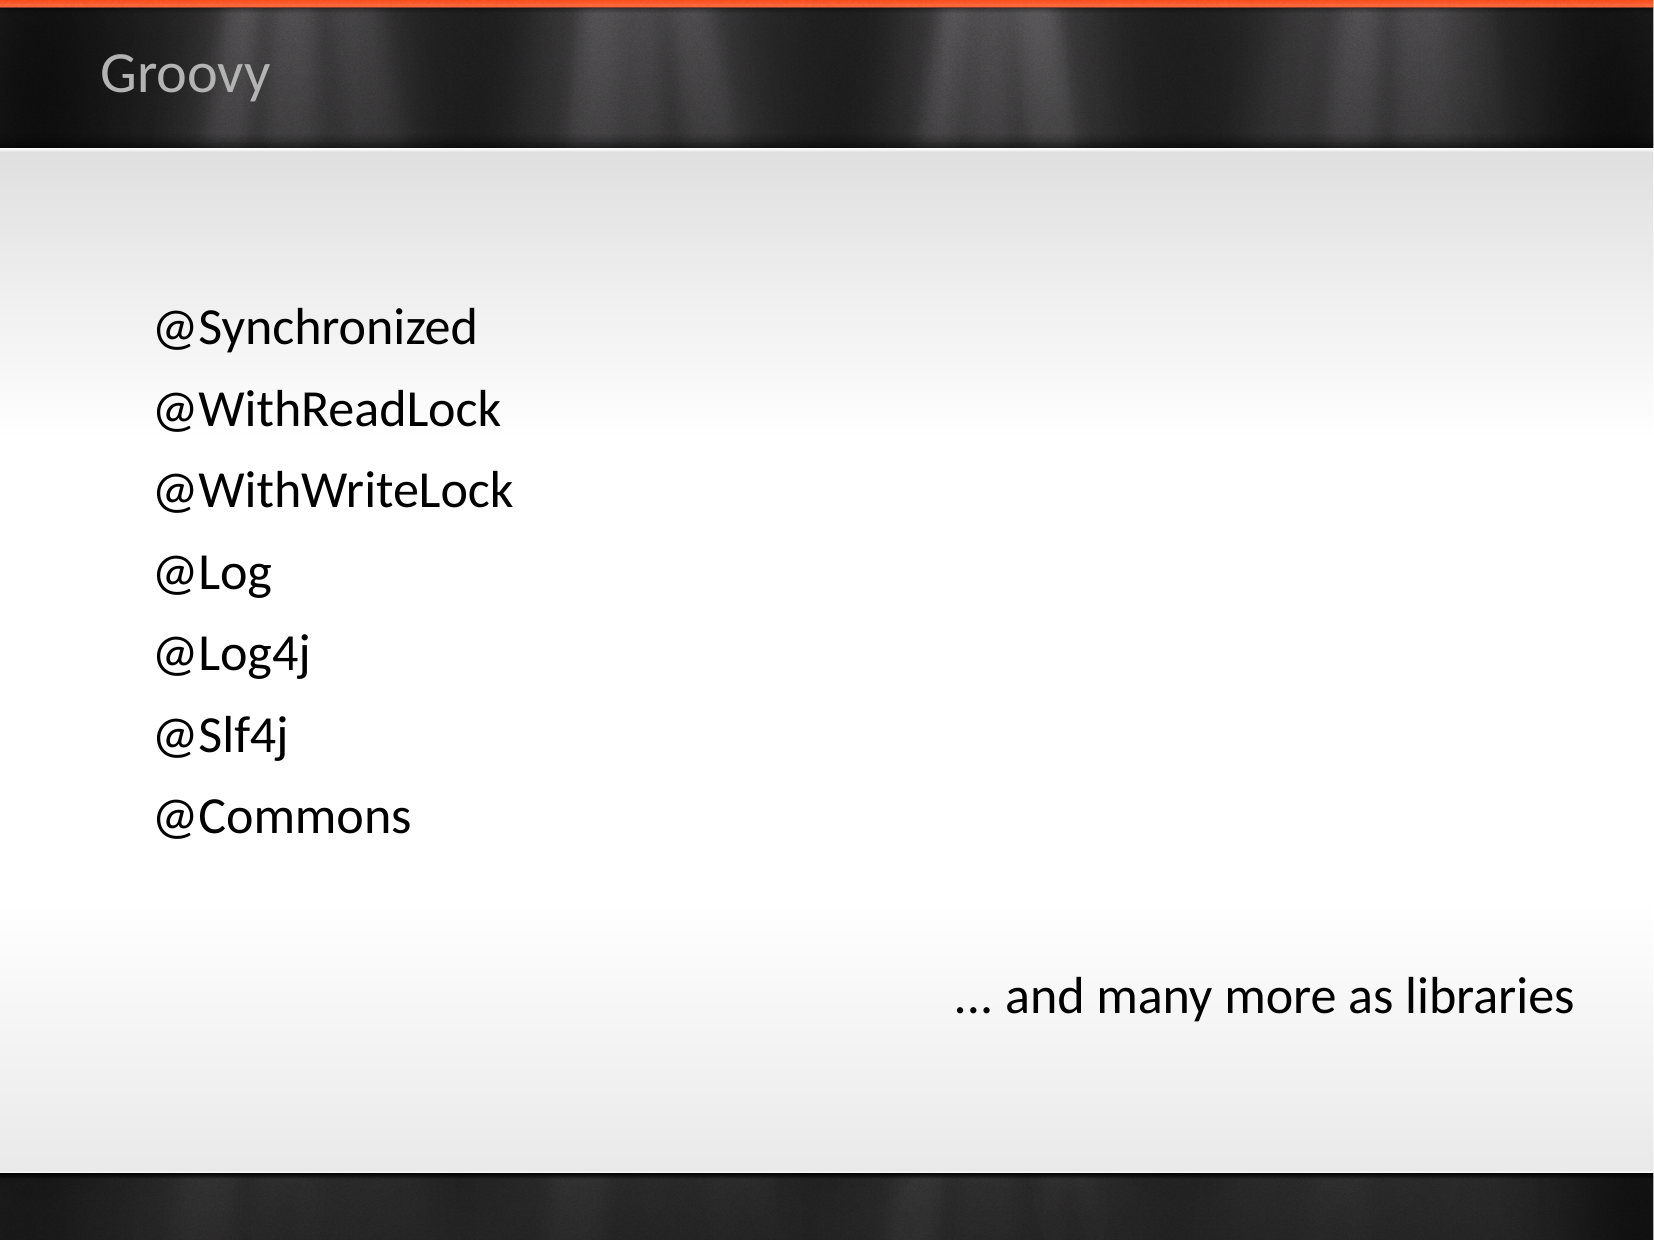

# Groovy
@Synchronized
@WithReadLock
@WithWriteLock
@Log
@Log4j
@Slf4j
@Commons
... and many more as libraries